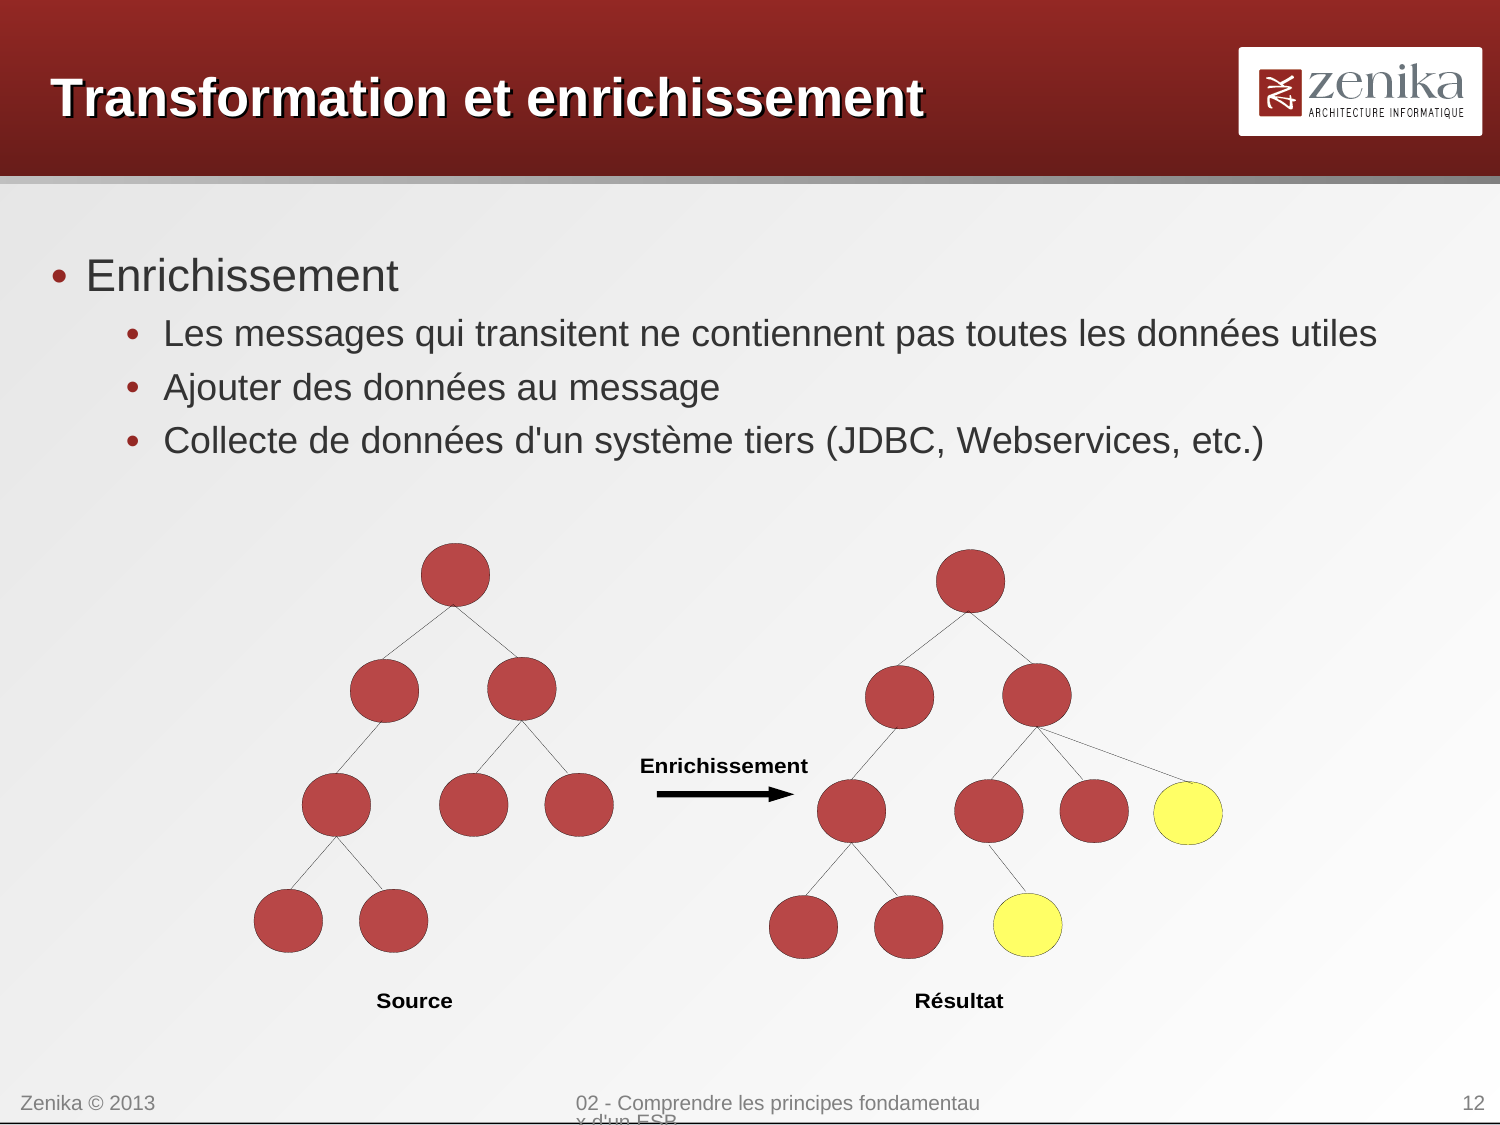

# Transformation et enrichissement
Enrichissement
Les messages qui transitent ne contiennent pas toutes les données utiles
Ajouter des données au message
Collecte de données d'un système tiers (JDBC, Webservices, etc.)